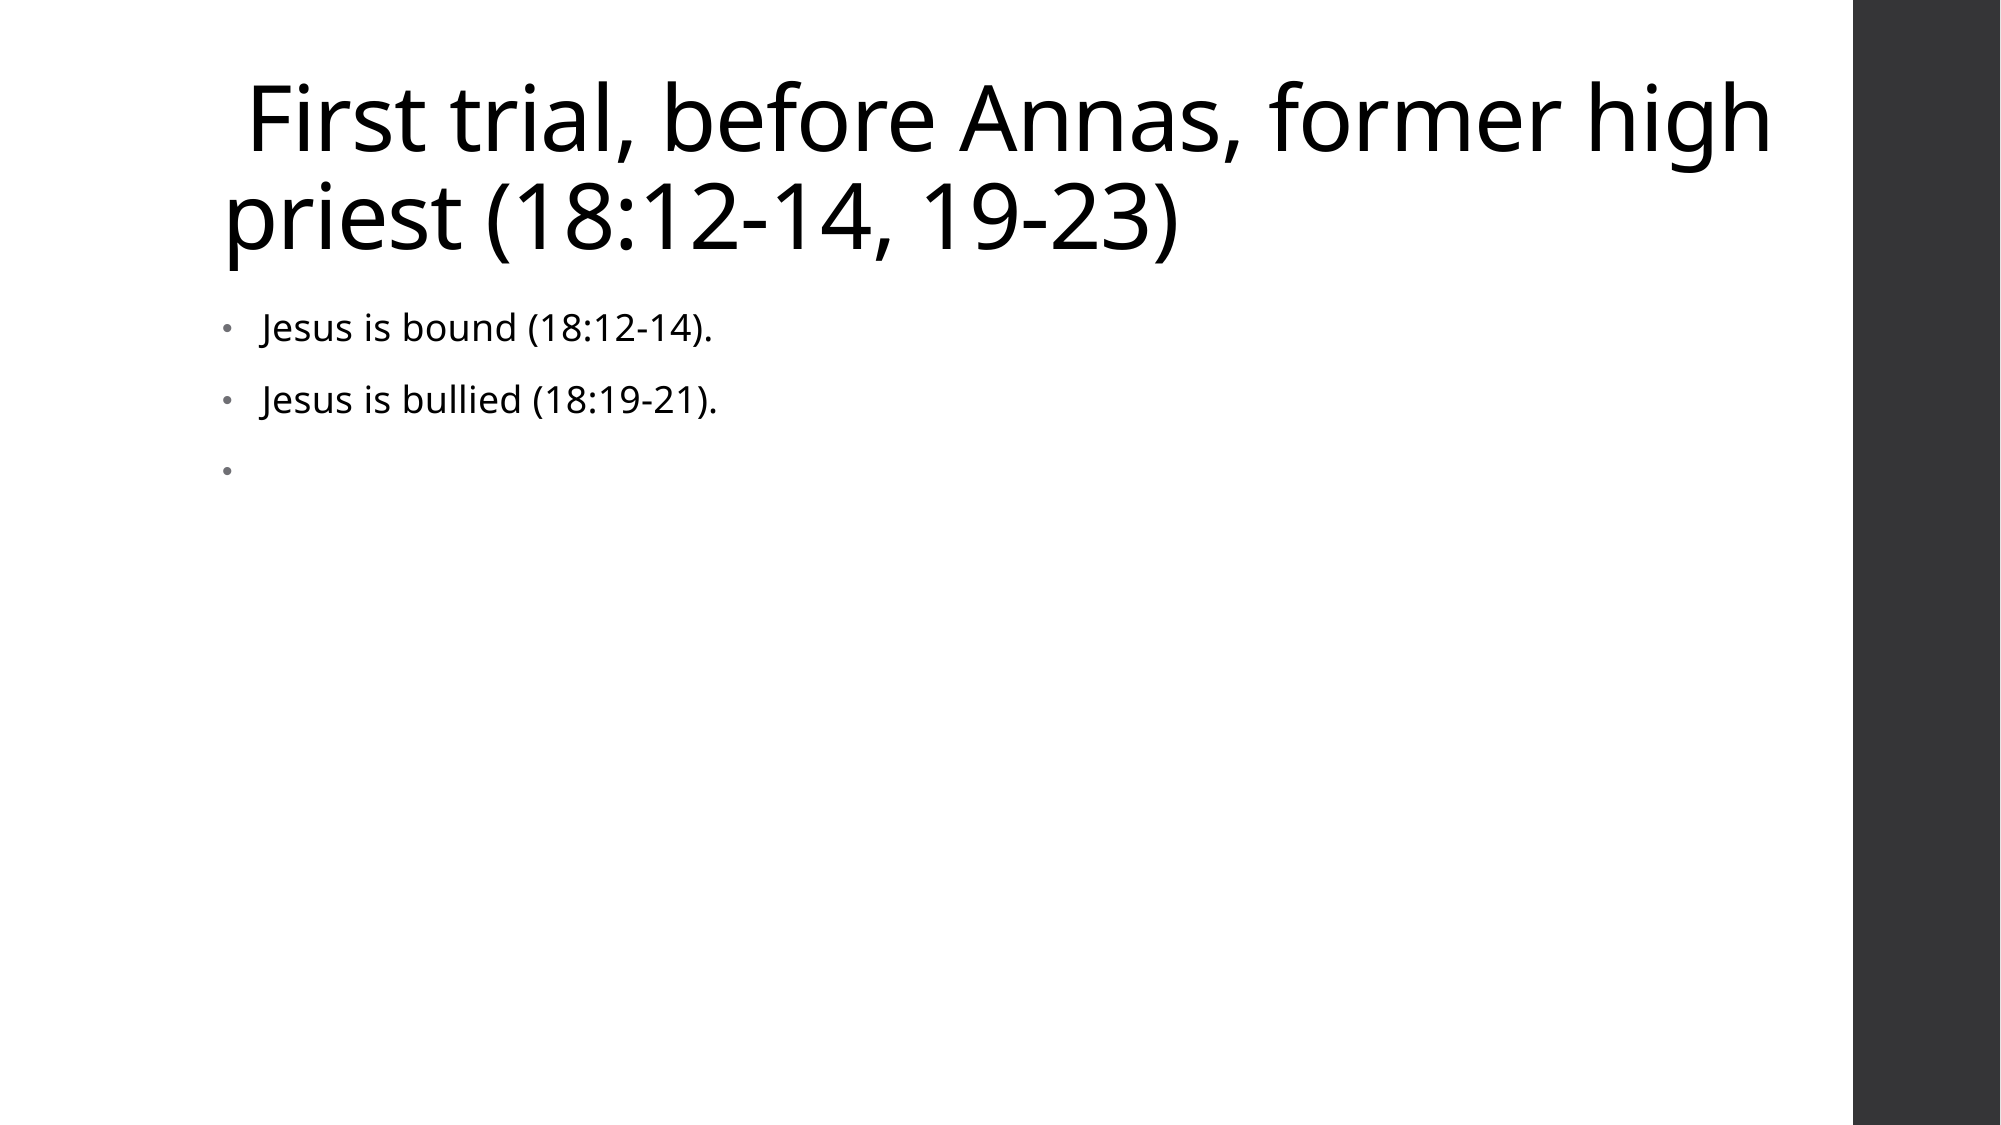

# First trial, before Annas, former high priest (18:12-14, 19-23)
 Jesus is bound (18:12-14).
 Jesus is bullied (18:19-21).